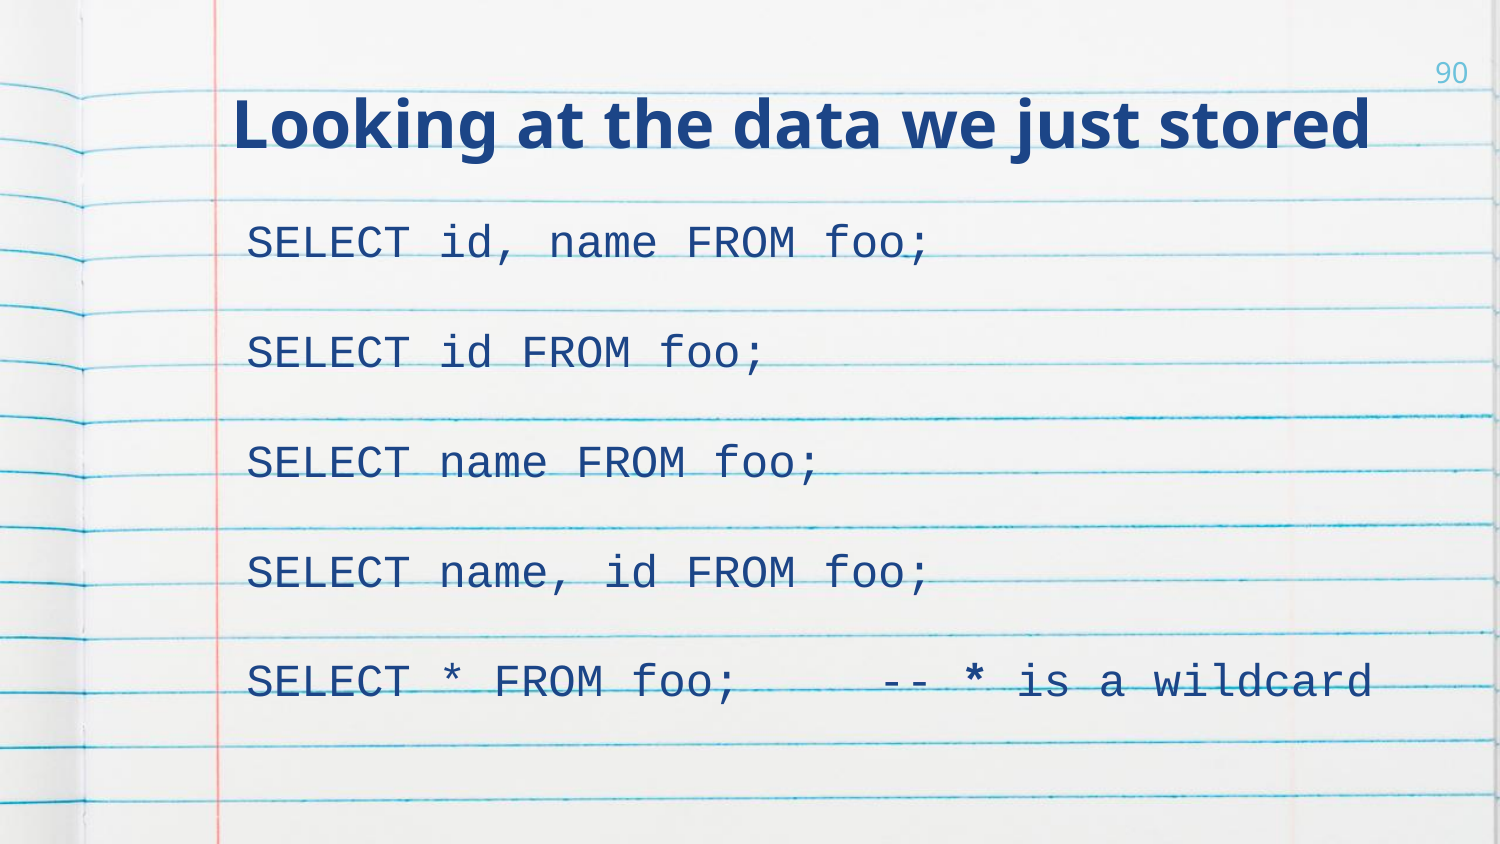

# Looking at the data we just stored
SELECT id, name FROM foo;
SELECT id FROM foo;
SELECT name FROM foo;
SELECT name, id FROM foo;
SELECT * FROM foo; -- * is a wildcard